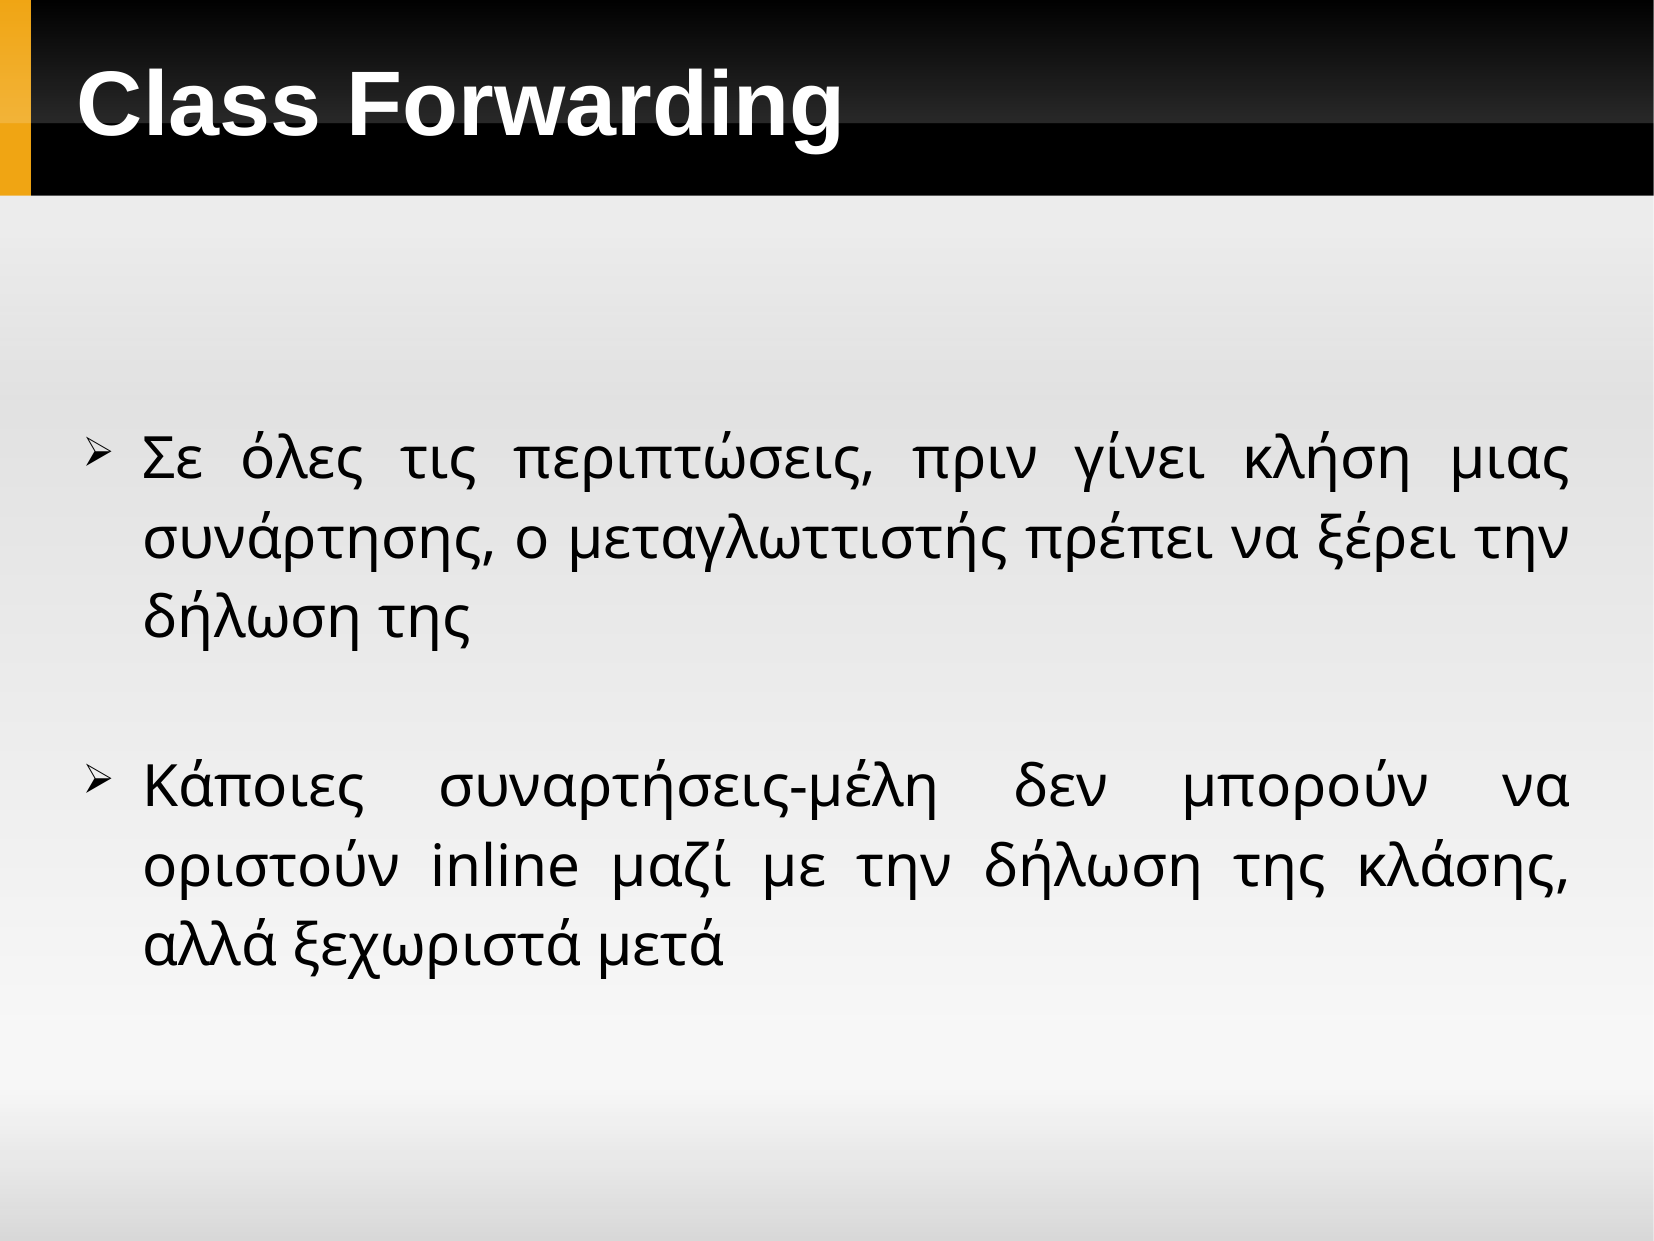

# Class Forwarding
Σε όλες τις περιπτώσεις, πριν γίνει κλήση μιας συνάρτησης, ο μεταγλωττιστής πρέπει να ξέρει την δήλωση της
Κάποιες συναρτήσεις-μέλη δεν μπορούν να οριστούν inline μαζί με την δήλωση της κλάσης, αλλά ξεχωριστά μετά